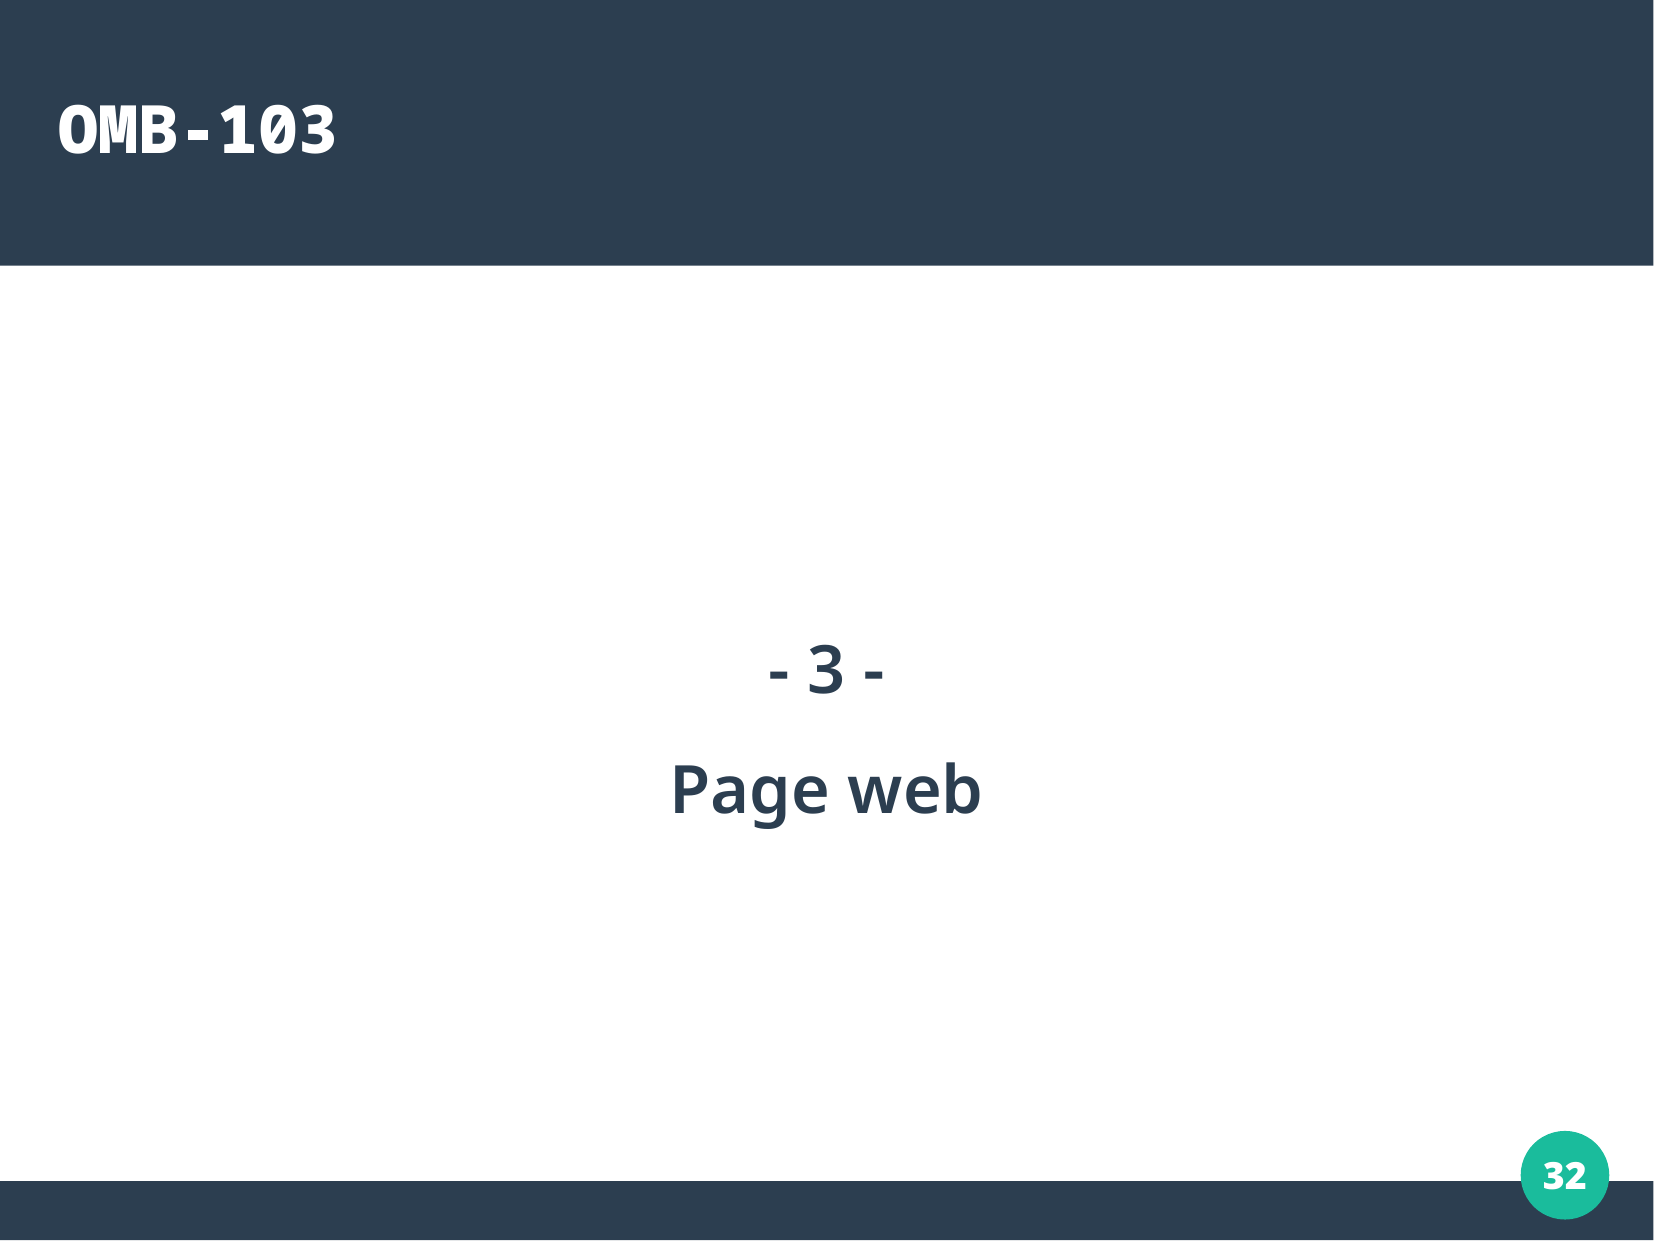

# OMB-103
- 3 -
Page web
32